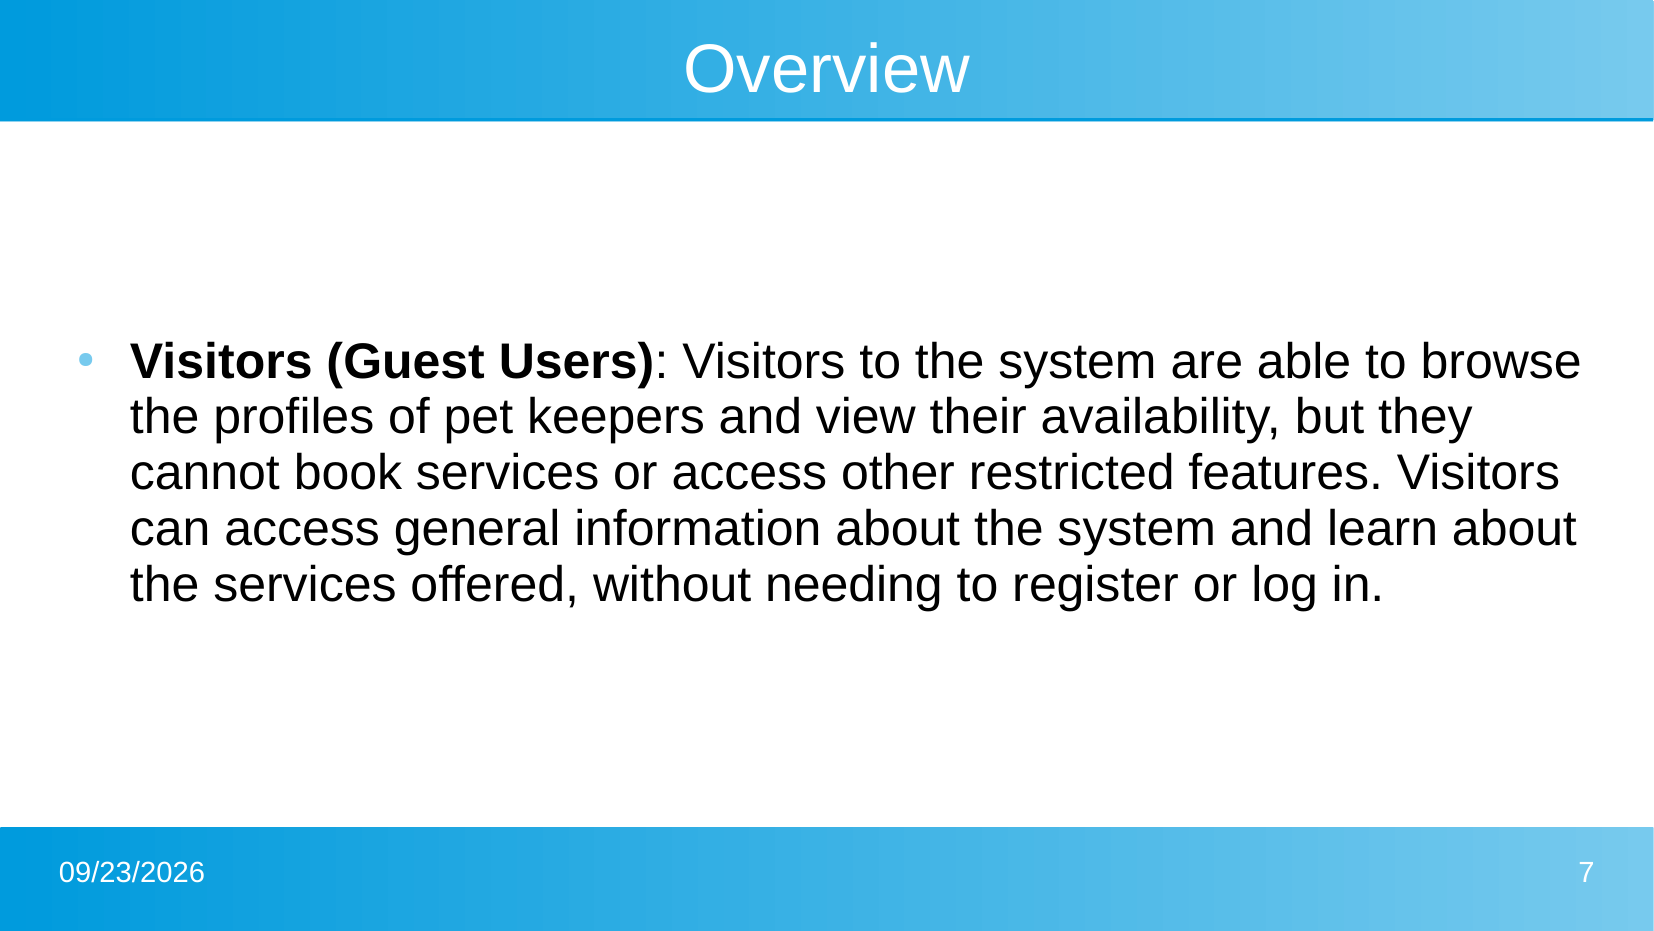

# Overview
Visitors (Guest Users): Visitors to the system are able to browse the profiles of pet keepers and view their availability, but they cannot book services or access other restricted features. Visitors can access general information about the system and learn about the services offered, without needing to register or log in.
7